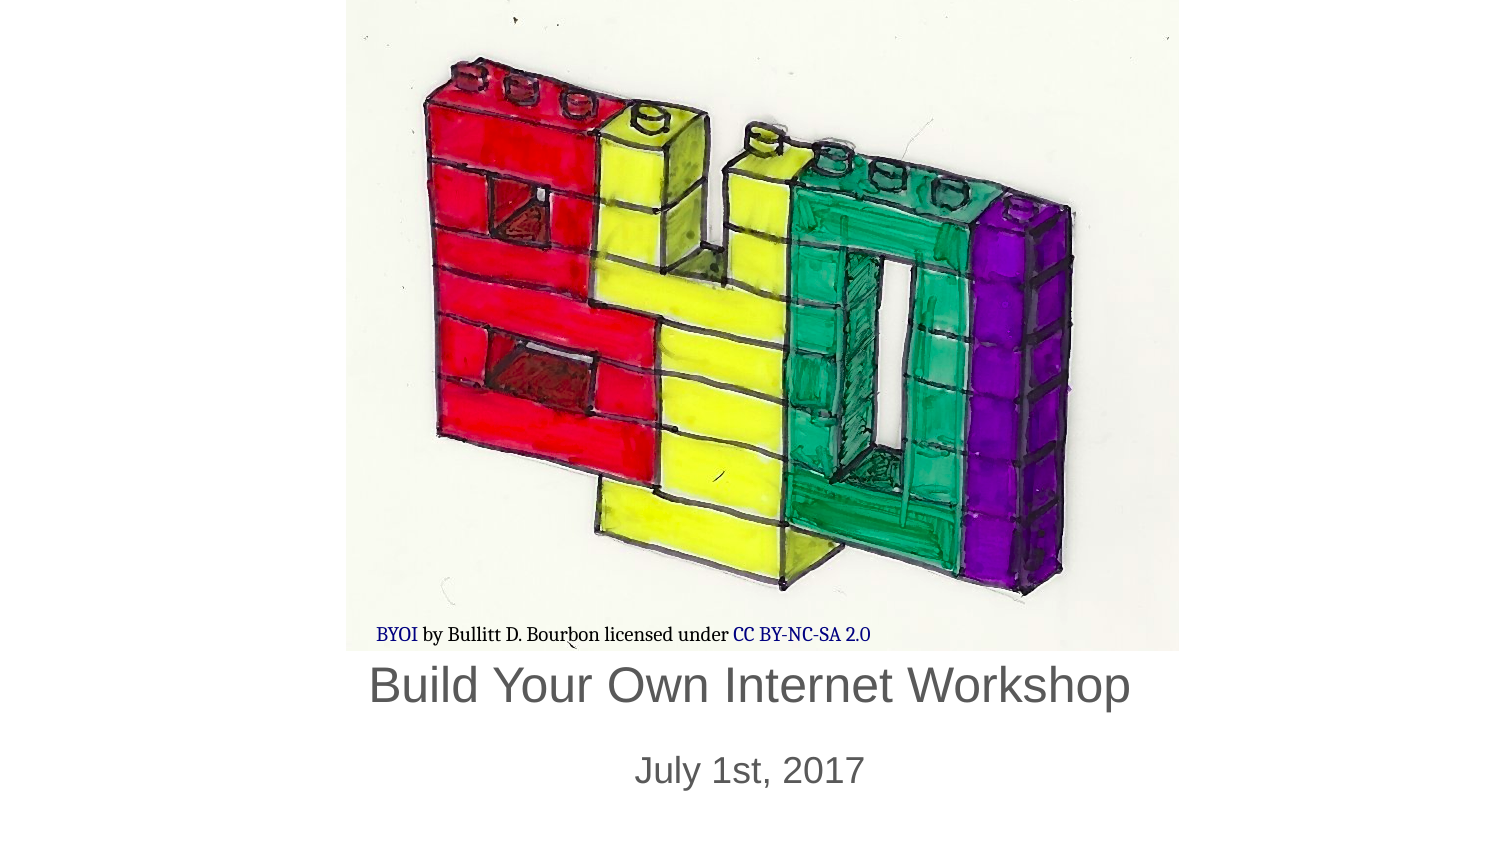

BYOI by Bullitt D. Bourbon licensed under CC BY-NC-SA 2.0
# Build Your Own Internet Workshop
July 1st, 2017